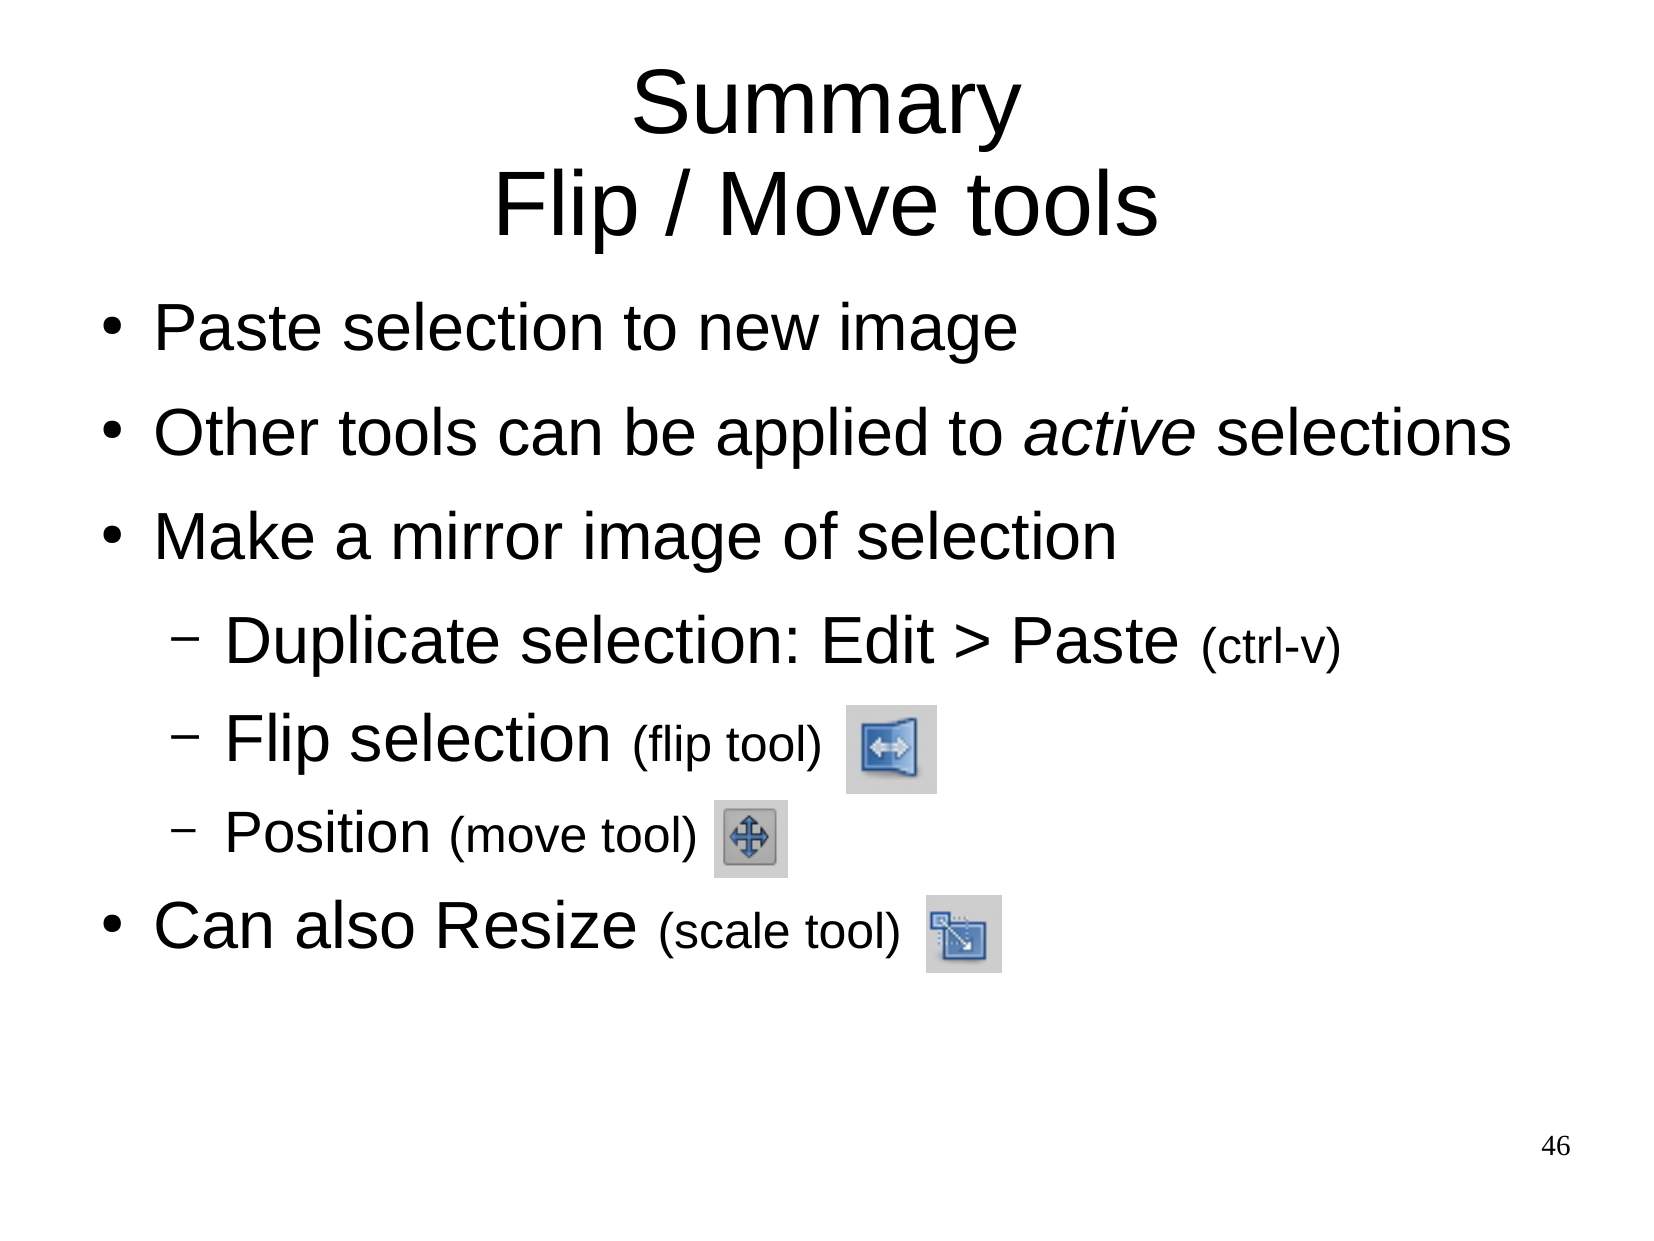

# Summary Flip / Move tools
Paste selection to new image
Other tools can be applied to active selections
Make a mirror image of selection
Duplicate selection: Edit > Paste (ctrl-v)
Flip selection (flip tool)
Position (move tool)
Can also Resize (scale tool)
46